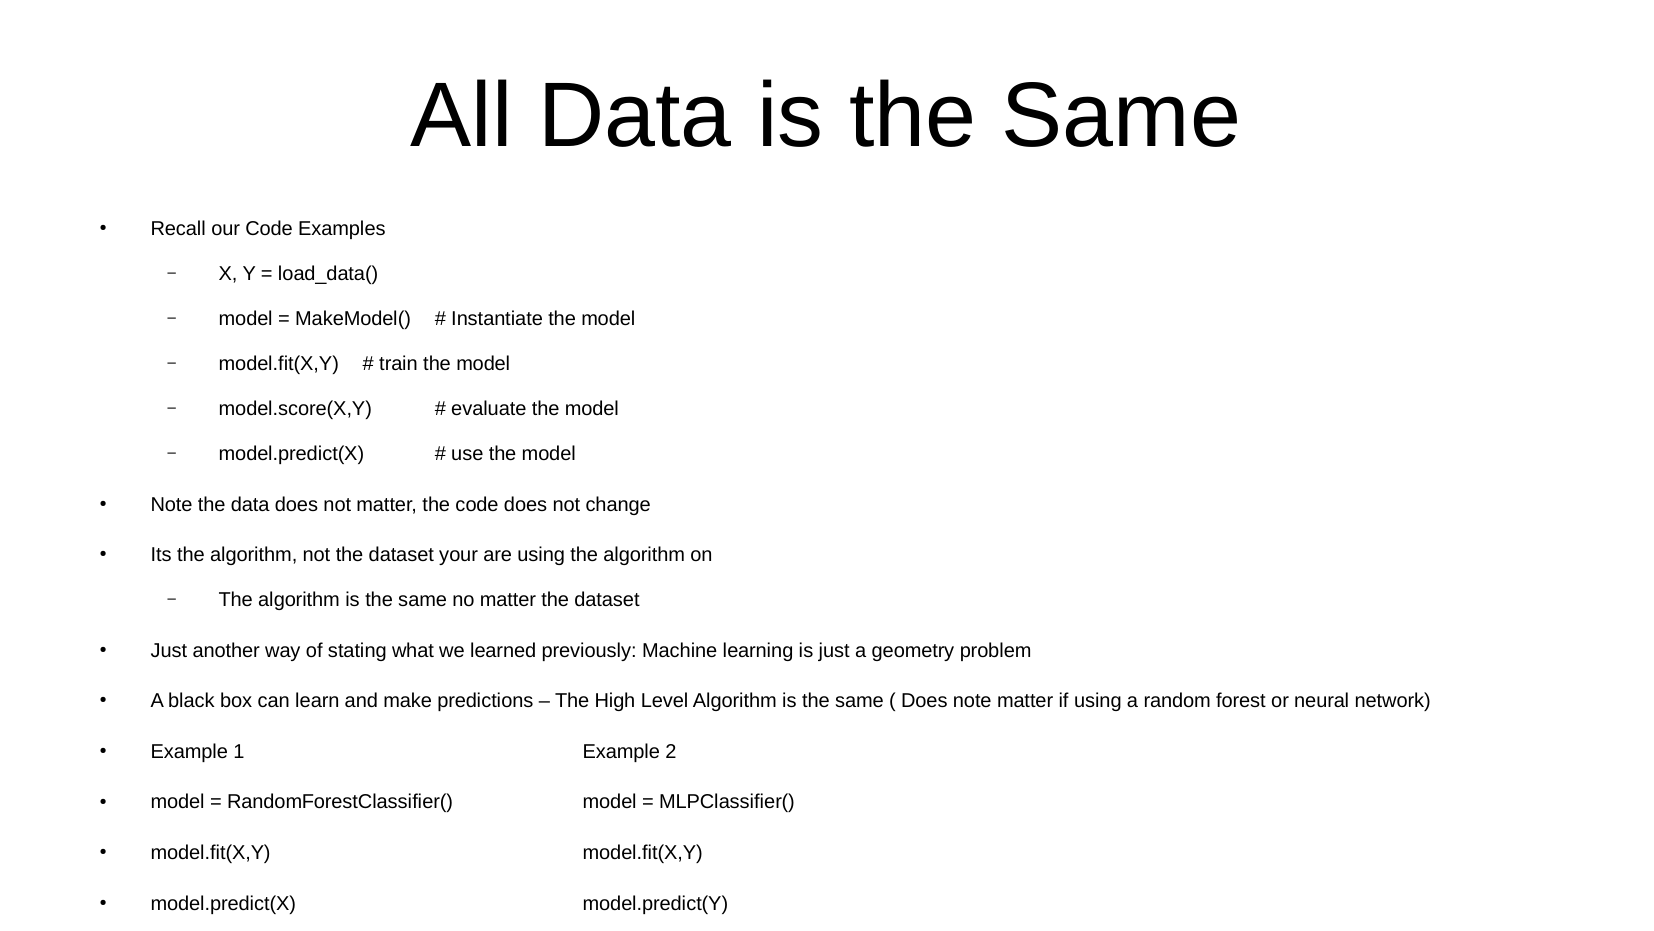

# All Data is the Same
Recall our Code Examples
X, Y = load_data()
model = MakeModel()				# Instantiate the model
model.fit(X,Y) 					# train the model
model.score(X,Y)				# evaluate the model
model.predict(X)				# use the model
Note the data does not matter, the code does not change
Its the algorithm, not the dataset your are using the algorithm on
The algorithm is the same no matter the dataset
Just another way of stating what we learned previously: Machine learning is just a geometry problem
A black box can learn and make predictions – The High Level Algorithm is the same ( Does note matter if using a random forest or neural network)
Example 1							 					 	 								Example 2
model = RandomForestClassifier()						model = MLPClassifier()
model.fit(X,Y)									 	 	 	 	model.fit(X,Y)
model.predict(X)								 	 	 	model.predict(Y)